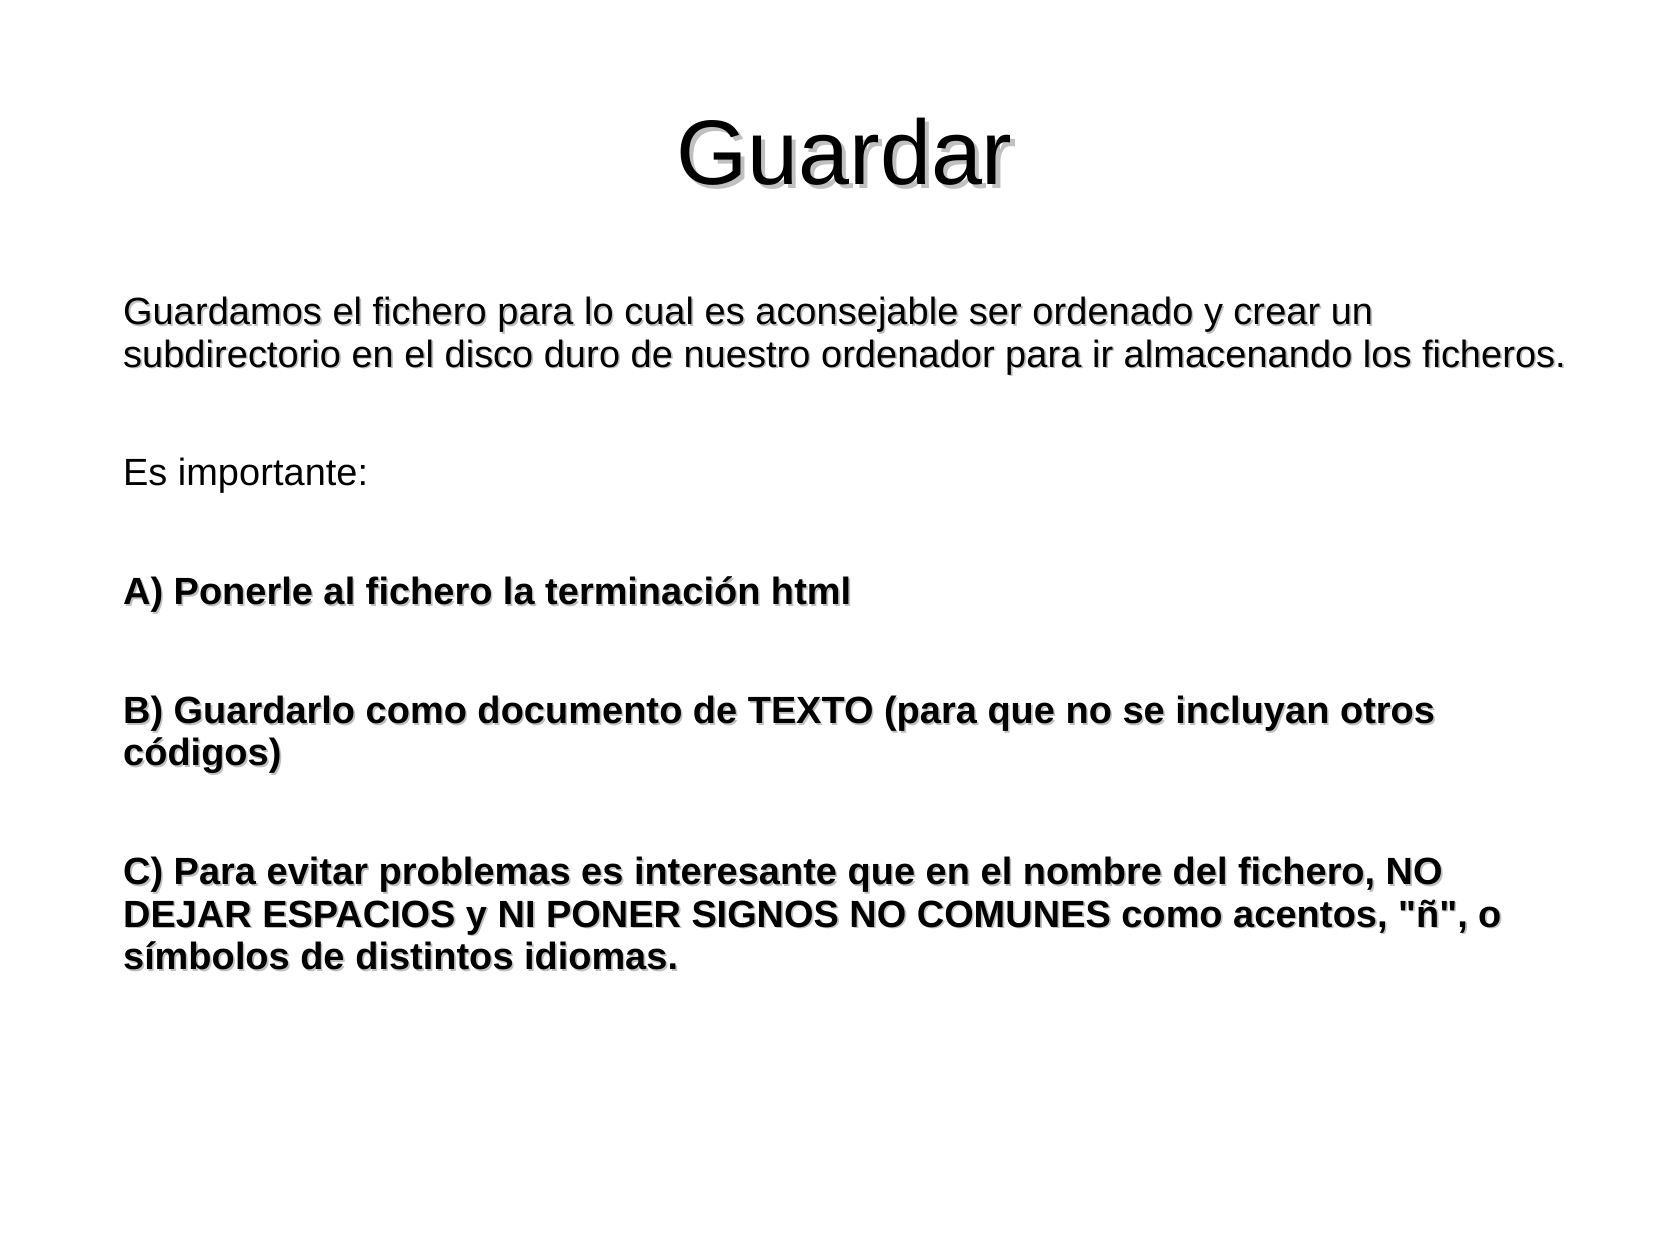

# Guardar
Guardamos el fichero para lo cual es aconsejable ser ordenado y crear un subdirectorio en el disco duro de nuestro ordenador para ir almacenando los ficheros.
Es importante:
A) Ponerle al fichero la terminación html
B) Guardarlo como documento de TEXTO (para que no se incluyan otros códigos)
C) Para evitar problemas es interesante que en el nombre del fichero, NO DEJAR ESPACIOS y NI PONER SIGNOS NO COMUNES como acentos, "ñ", o símbolos de distintos idiomas.